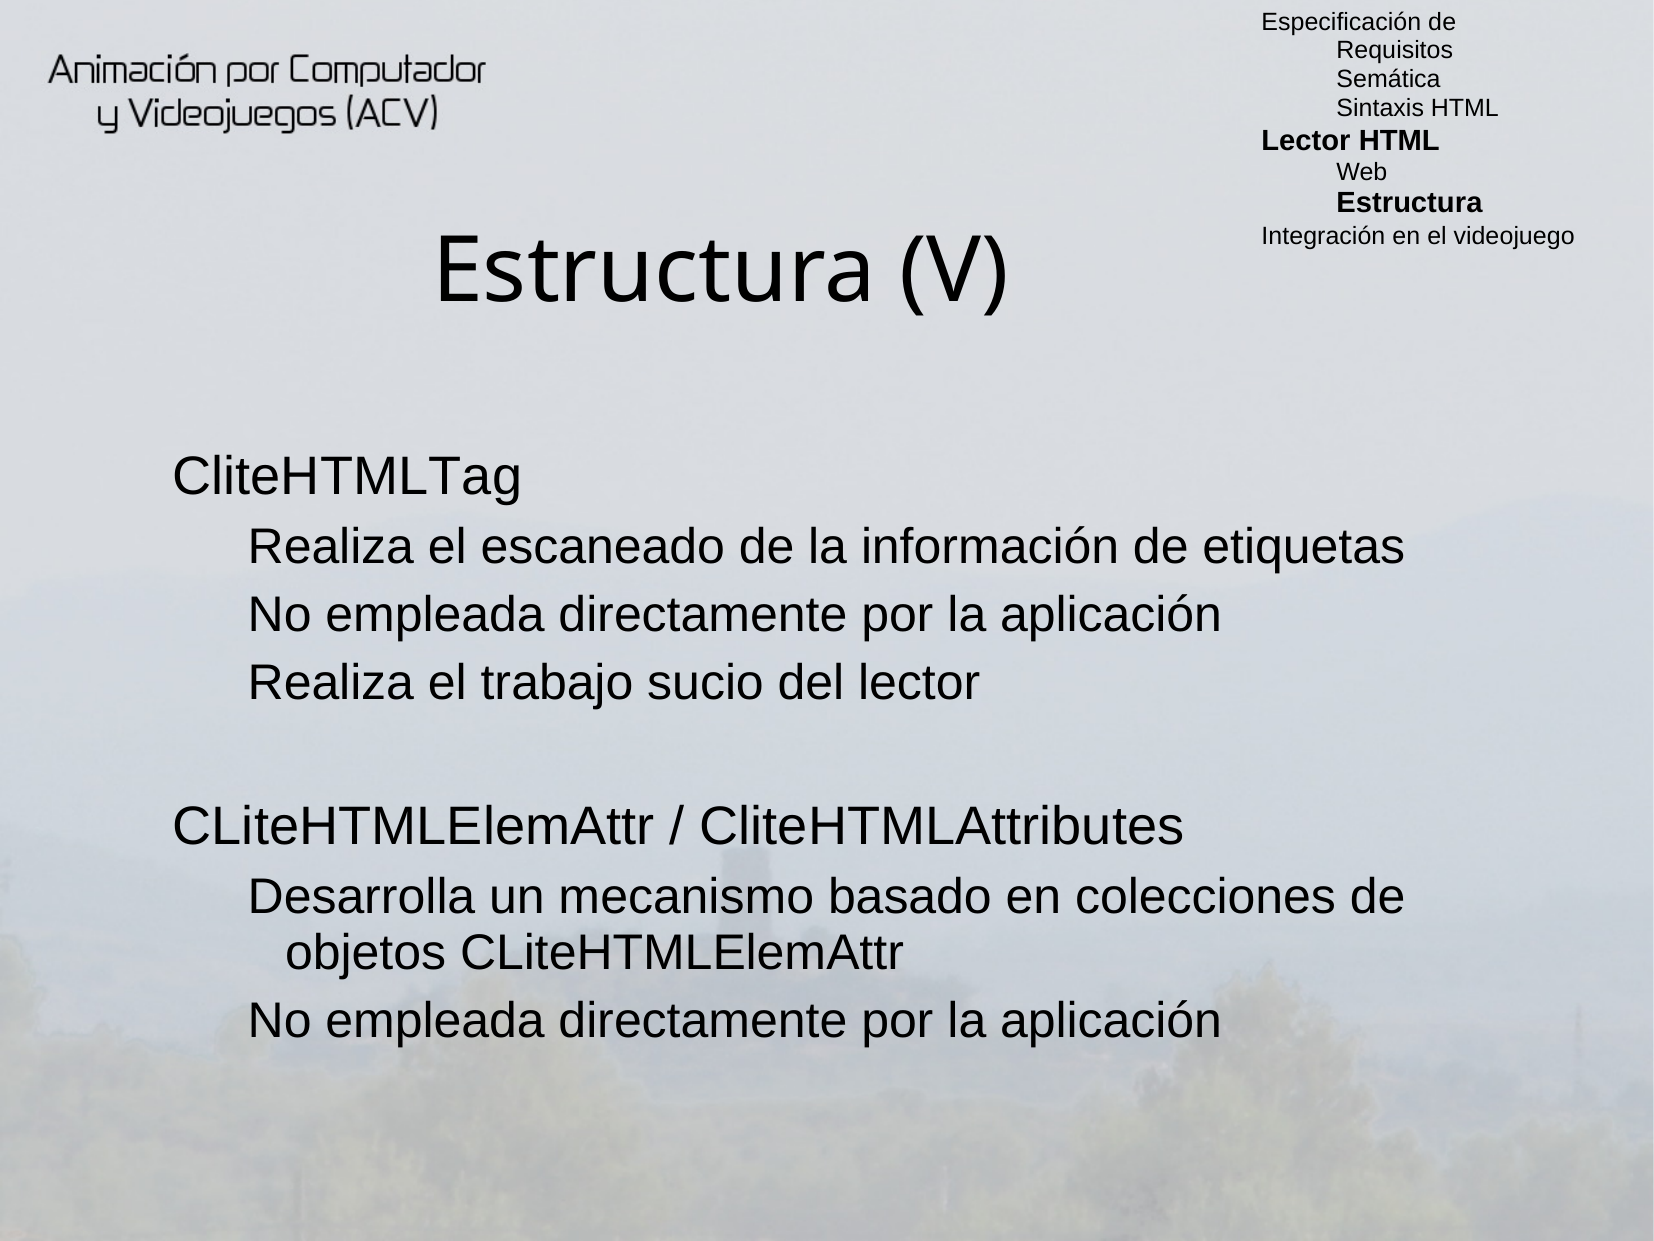

Especificación de
Requisitos
Semática
Sintaxis HTML
Lector HTML
Web
Estructura
Integración en el videojuego
Estructura (V)
# CliteHTMLTag
Realiza el escaneado de la información de etiquetas
No empleada directamente por la aplicación
Realiza el trabajo sucio del lector
CLiteHTMLElemAttr / CliteHTMLAttributes
Desarrolla un mecanismo basado en colecciones de objetos CLiteHTMLElemAttr
No empleada directamente por la aplicación